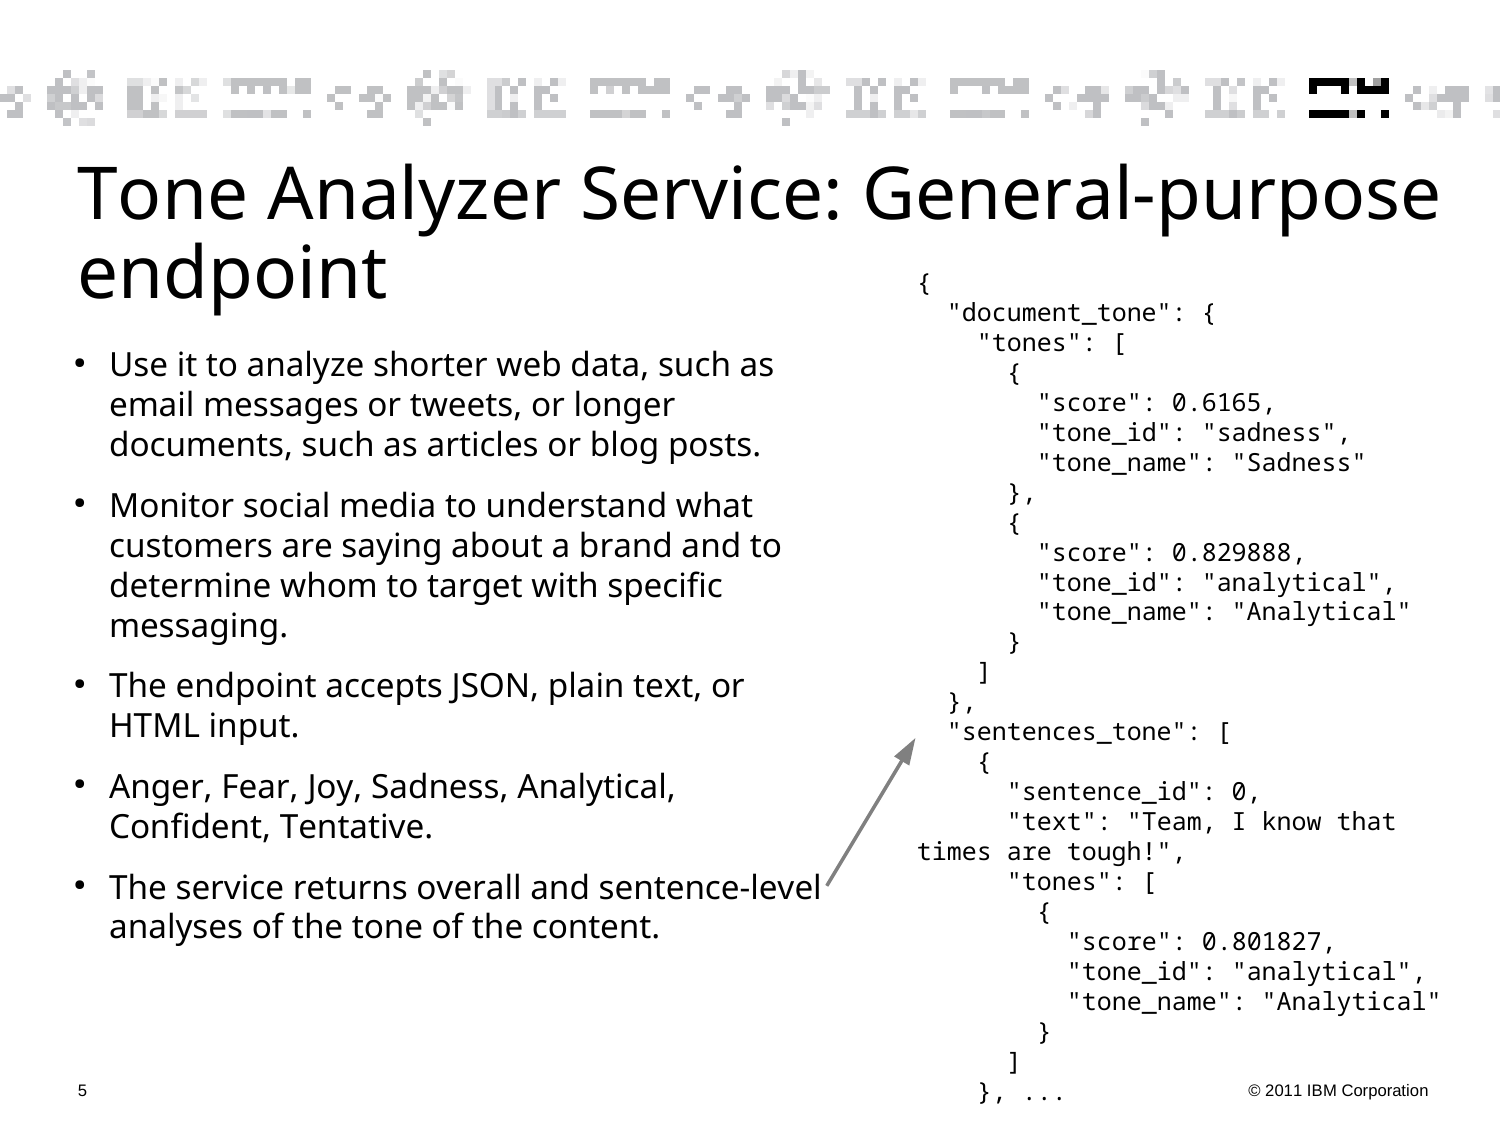

# Tone Analyzer Service: General-purpose endpoint
{
 "document_tone": {
 "tones": [
 {
 "score": 0.6165,
 "tone_id": "sadness",
 "tone_name": "Sadness"
 },
 {
 "score": 0.829888,
 "tone_id": "analytical",
 "tone_name": "Analytical"
 }
 ]
 },
 "sentences_tone": [
 {
 "sentence_id": 0,
 "text": "Team, I know that times are tough!",
 "tones": [
 {
 "score": 0.801827,
 "tone_id": "analytical",
 "tone_name": "Analytical"
 }
 ]
 }, ...
Use it to analyze shorter web data, such as email messages or tweets, or longer documents, such as articles or blog posts.
Monitor social media to understand what customers are saying about a brand and to determine whom to target with specific messaging.
The endpoint accepts JSON, plain text, or HTML input.
Anger, Fear, Joy, Sadness, Analytical, Confident, Tentative.
The service returns overall and sentence-level analyses of the tone of the content.
5